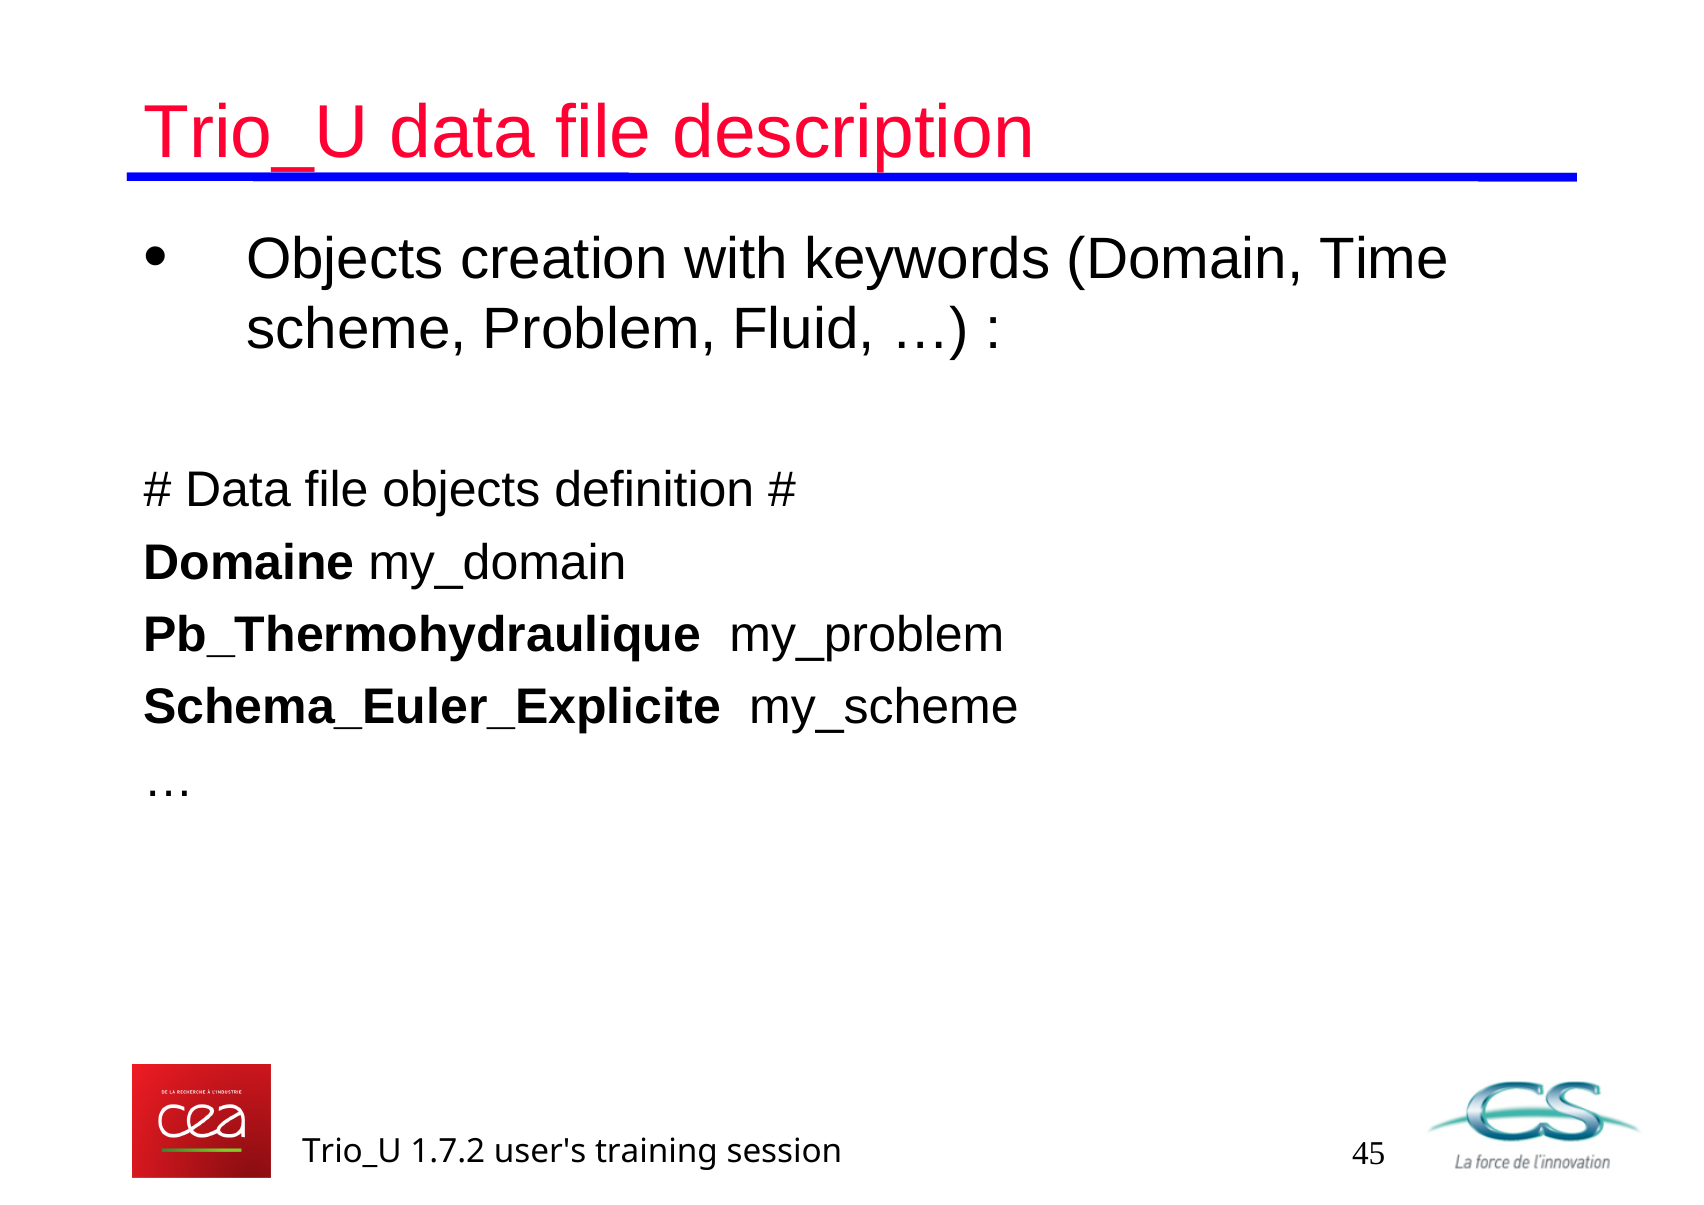

# Trio_U data file description
Objects creation with keywords (Domain, Time scheme, Problem, Fluid, …) :
# Data file objects definition #
Domaine my_domain
Pb_Thermohydraulique my_problem
Schema_Euler_Explicite my_scheme
…
Trio_U 1.7.2 user's training session
45